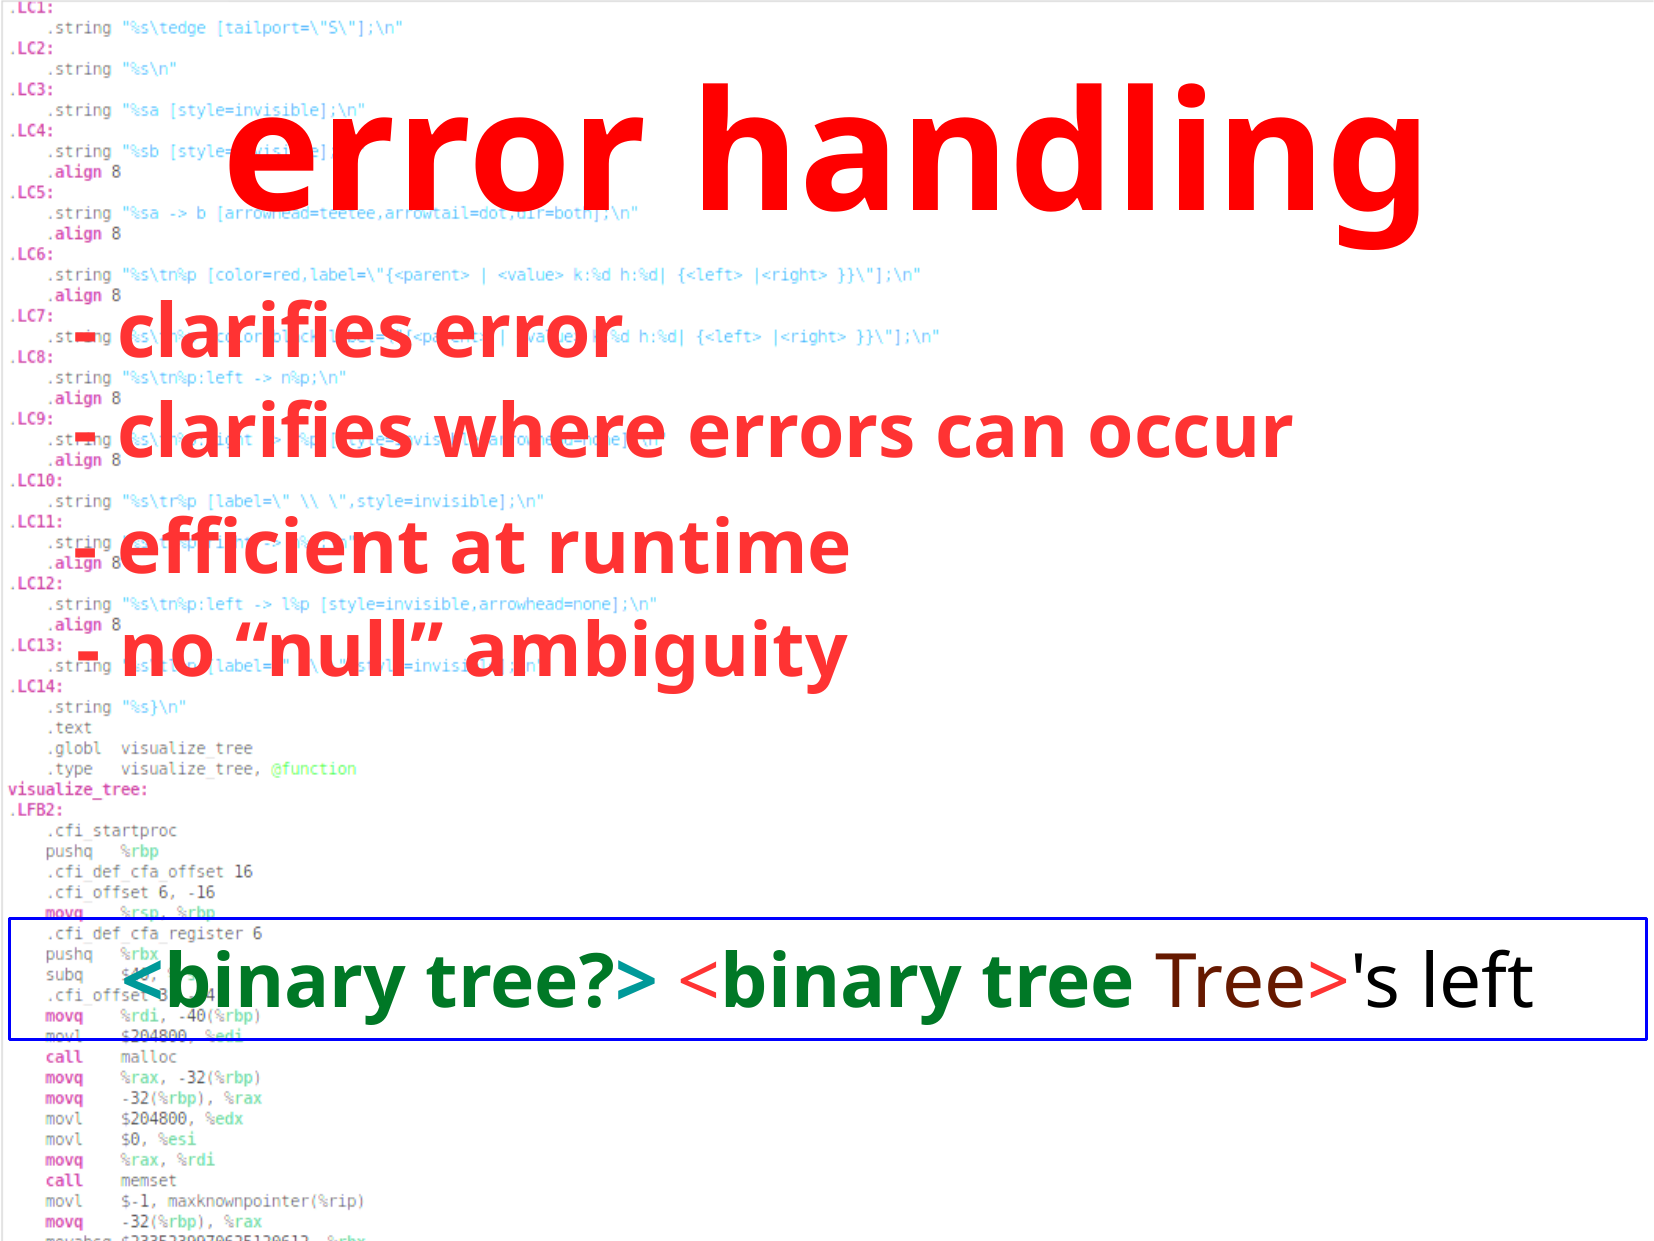

error handling
- clarifies error
- clarifies where errors can occur
- efficient at runtime
- no “null” ambiguity
<binary tree?> <binary tree Tree>'s left